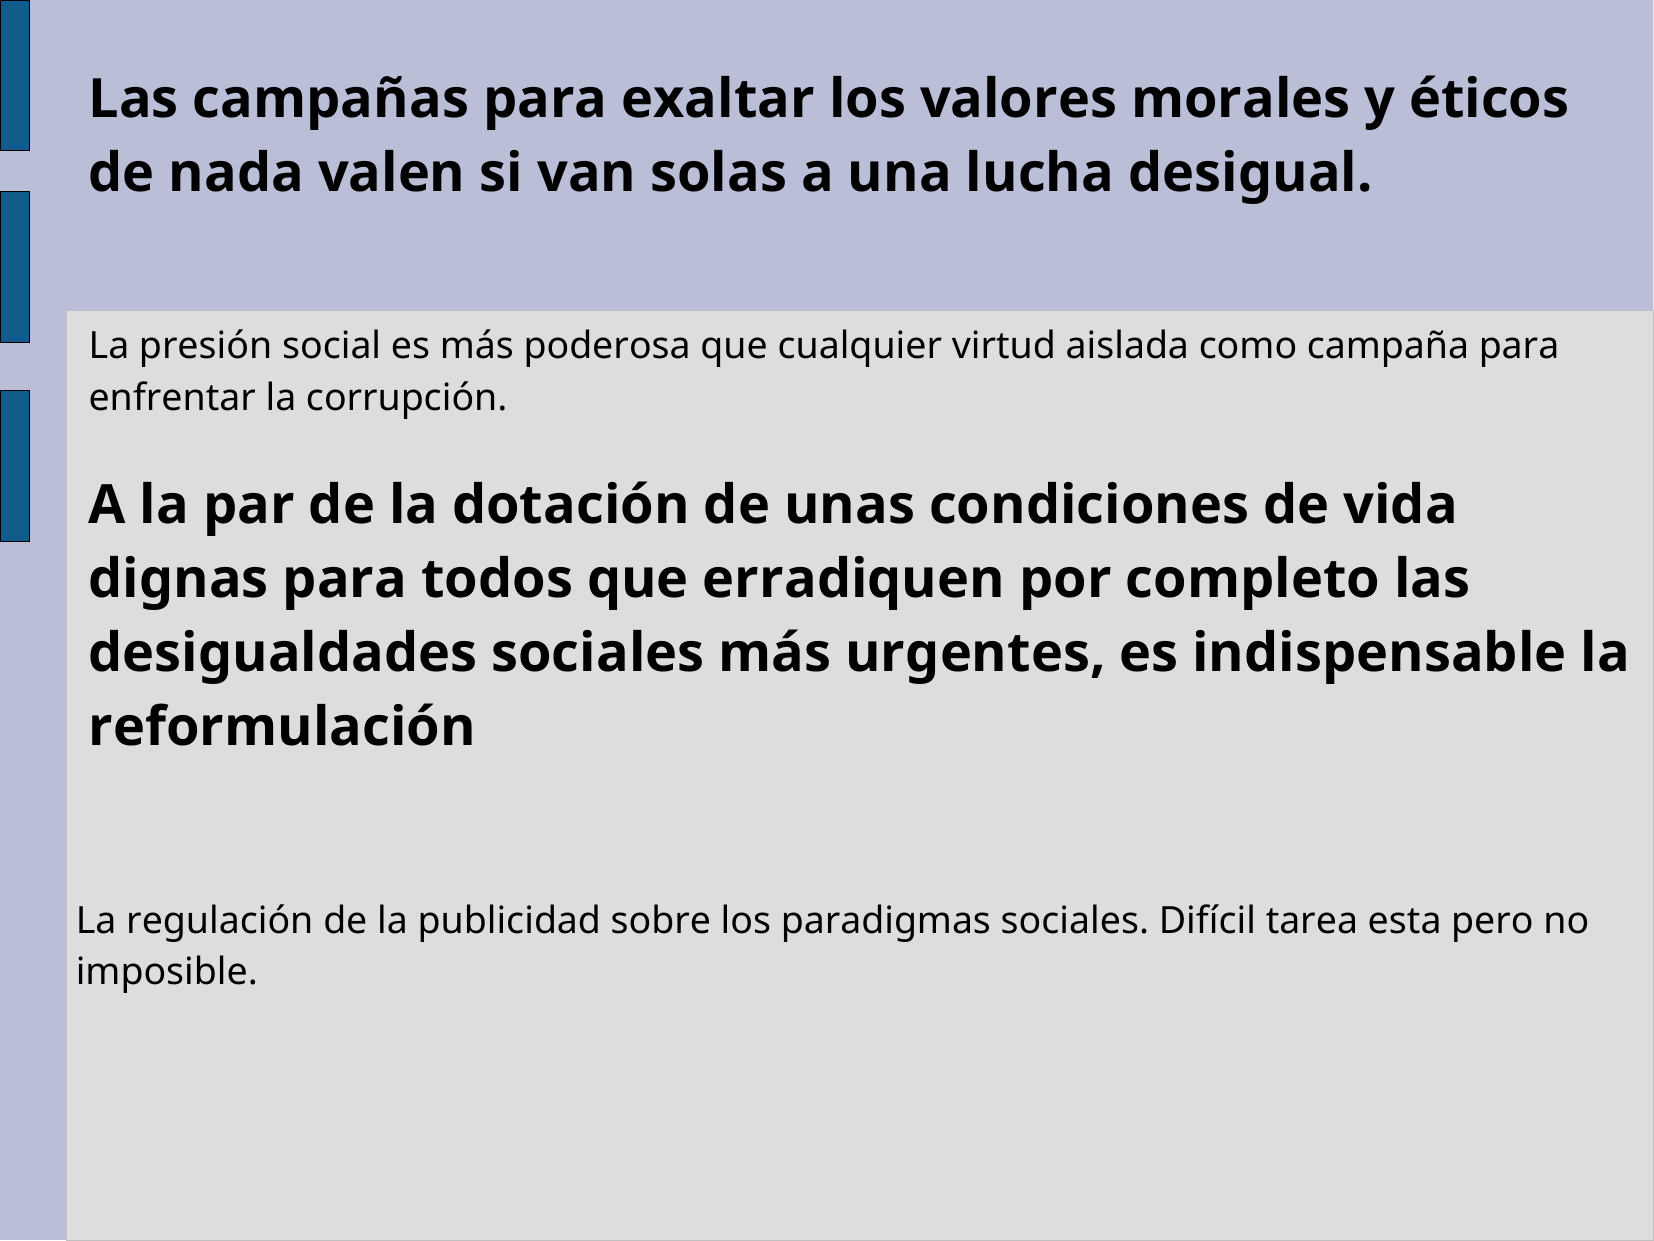

Las campañas para exaltar los valores morales y éticos de nada valen si van solas a una lucha desigual.
La presión social es más poderosa que cualquier virtud aislada como campaña para enfrentar la corrupción.
A la par de la dotación de unas condiciones de vida dignas para todos que erradiquen por completo las desigualdades sociales más urgentes, es indispensable la reformulación
La regulación de la publicidad sobre los paradigmas sociales. Difícil tarea esta pero no imposible.